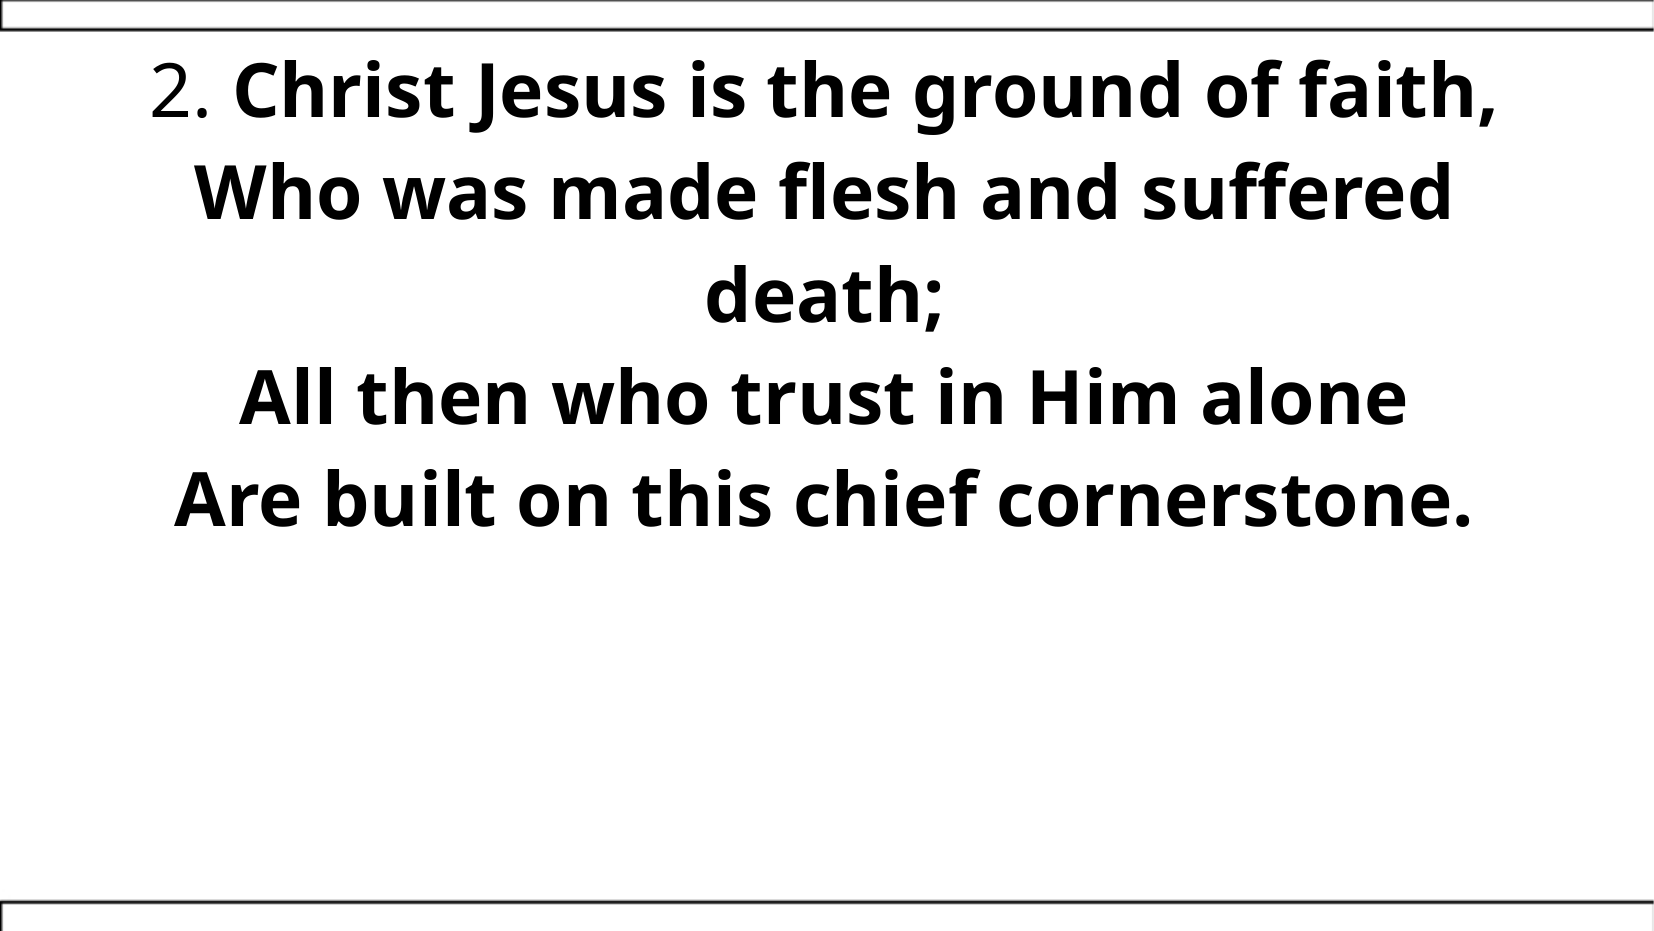

2. Christ Jesus is the ground of faith,
Who was made flesh and suffered death;
All then who trust in Him alone
Are built on this chief cornerstone.